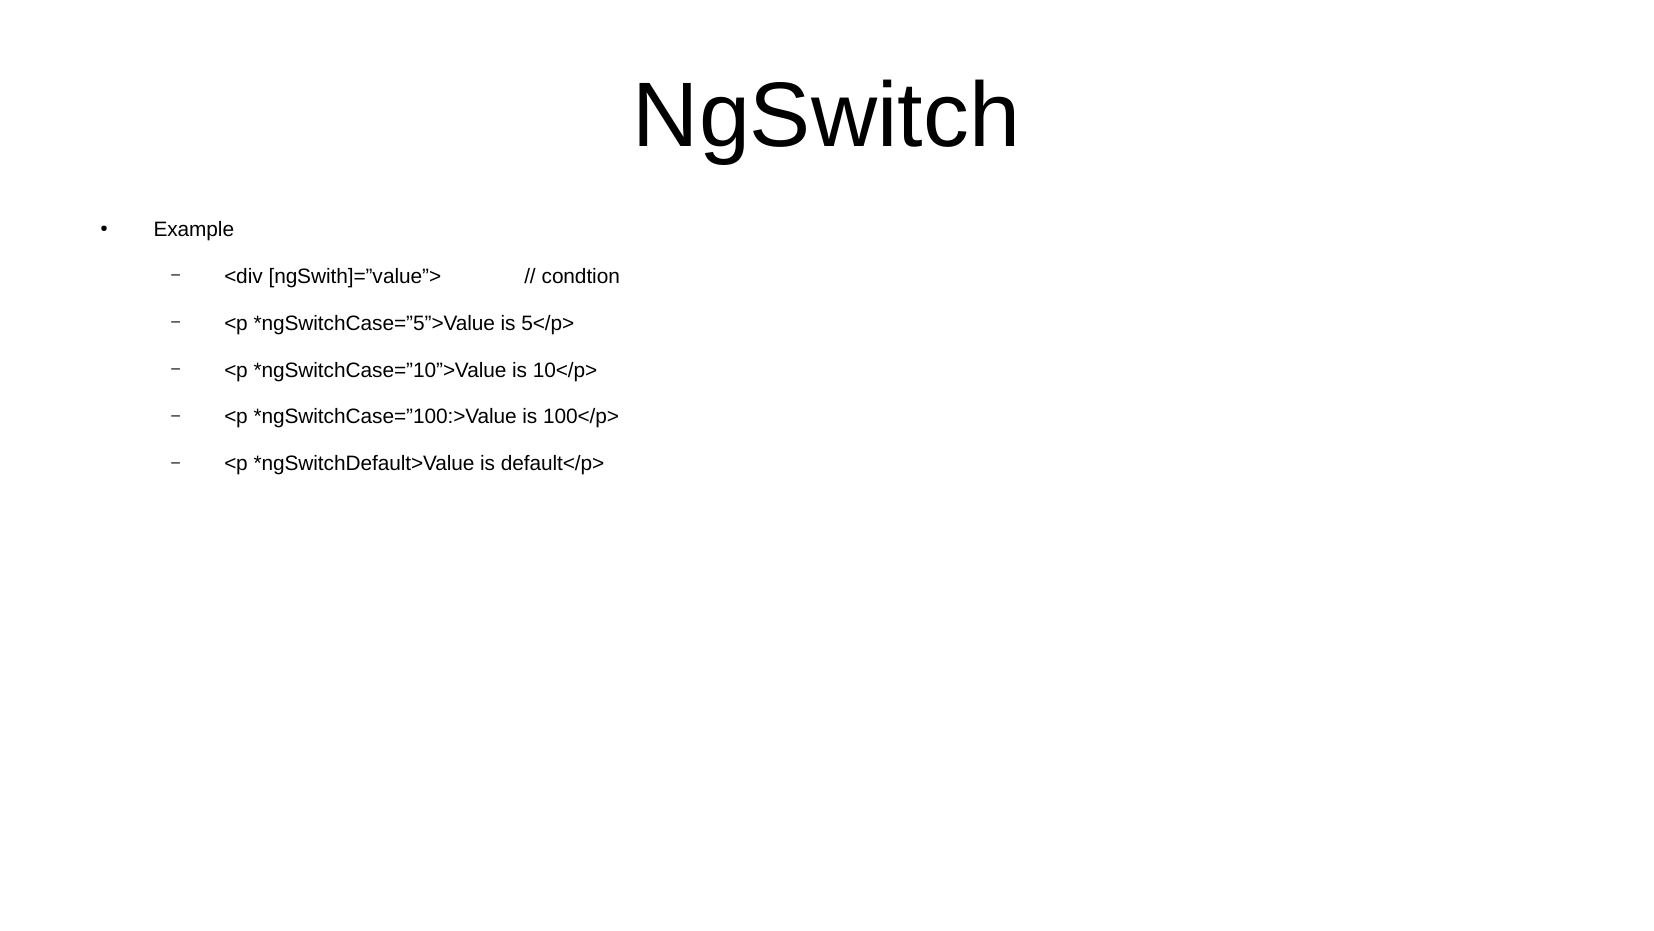

# NgSwitch
Example
<div [ngSwith]=”value”>		// condtion
<p *ngSwitchCase=”5”>Value is 5</p>
<p *ngSwitchCase=”10”>Value is 10</p>
<p *ngSwitchCase=”100:>Value is 100</p>
<p *ngSwitchDefault>Value is default</p>